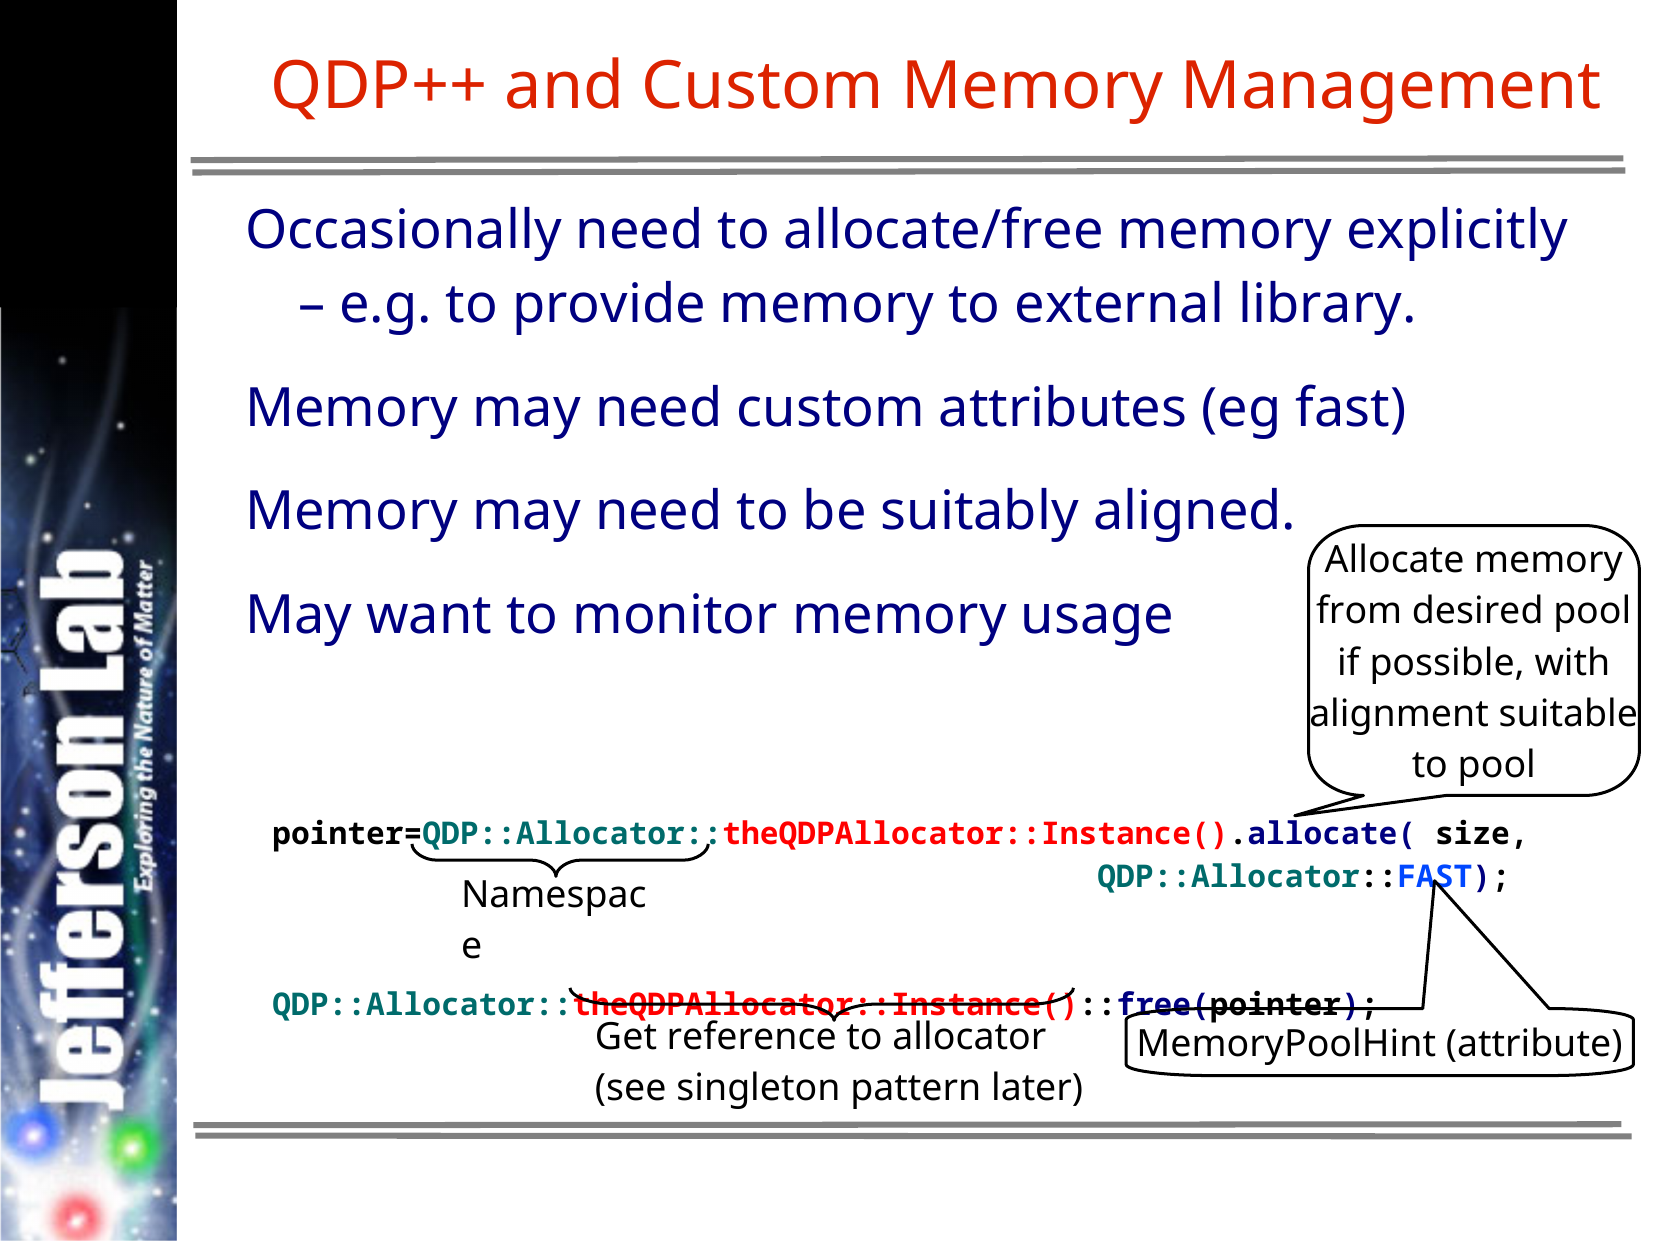

# QDP++ and Custom Memory Management
Occasionally need to allocate/free memory explicitly – e.g. to provide memory to external library.
Memory may need custom attributes (eg fast)
Memory may need to be suitably aligned.
May want to monitor memory usage
Allocate memory
from desired pool
if possible, with
alignment suitable
to pool
pointer=QDP::Allocator::theQDPAllocator::Instance().allocate( size,
 QDP::Allocator::FAST);
QDP::Allocator::theQDPAllocator::Instance()::free(pointer);
Namespace
Get reference to allocator
(see singleton pattern later)
MemoryPoolHint (attribute)